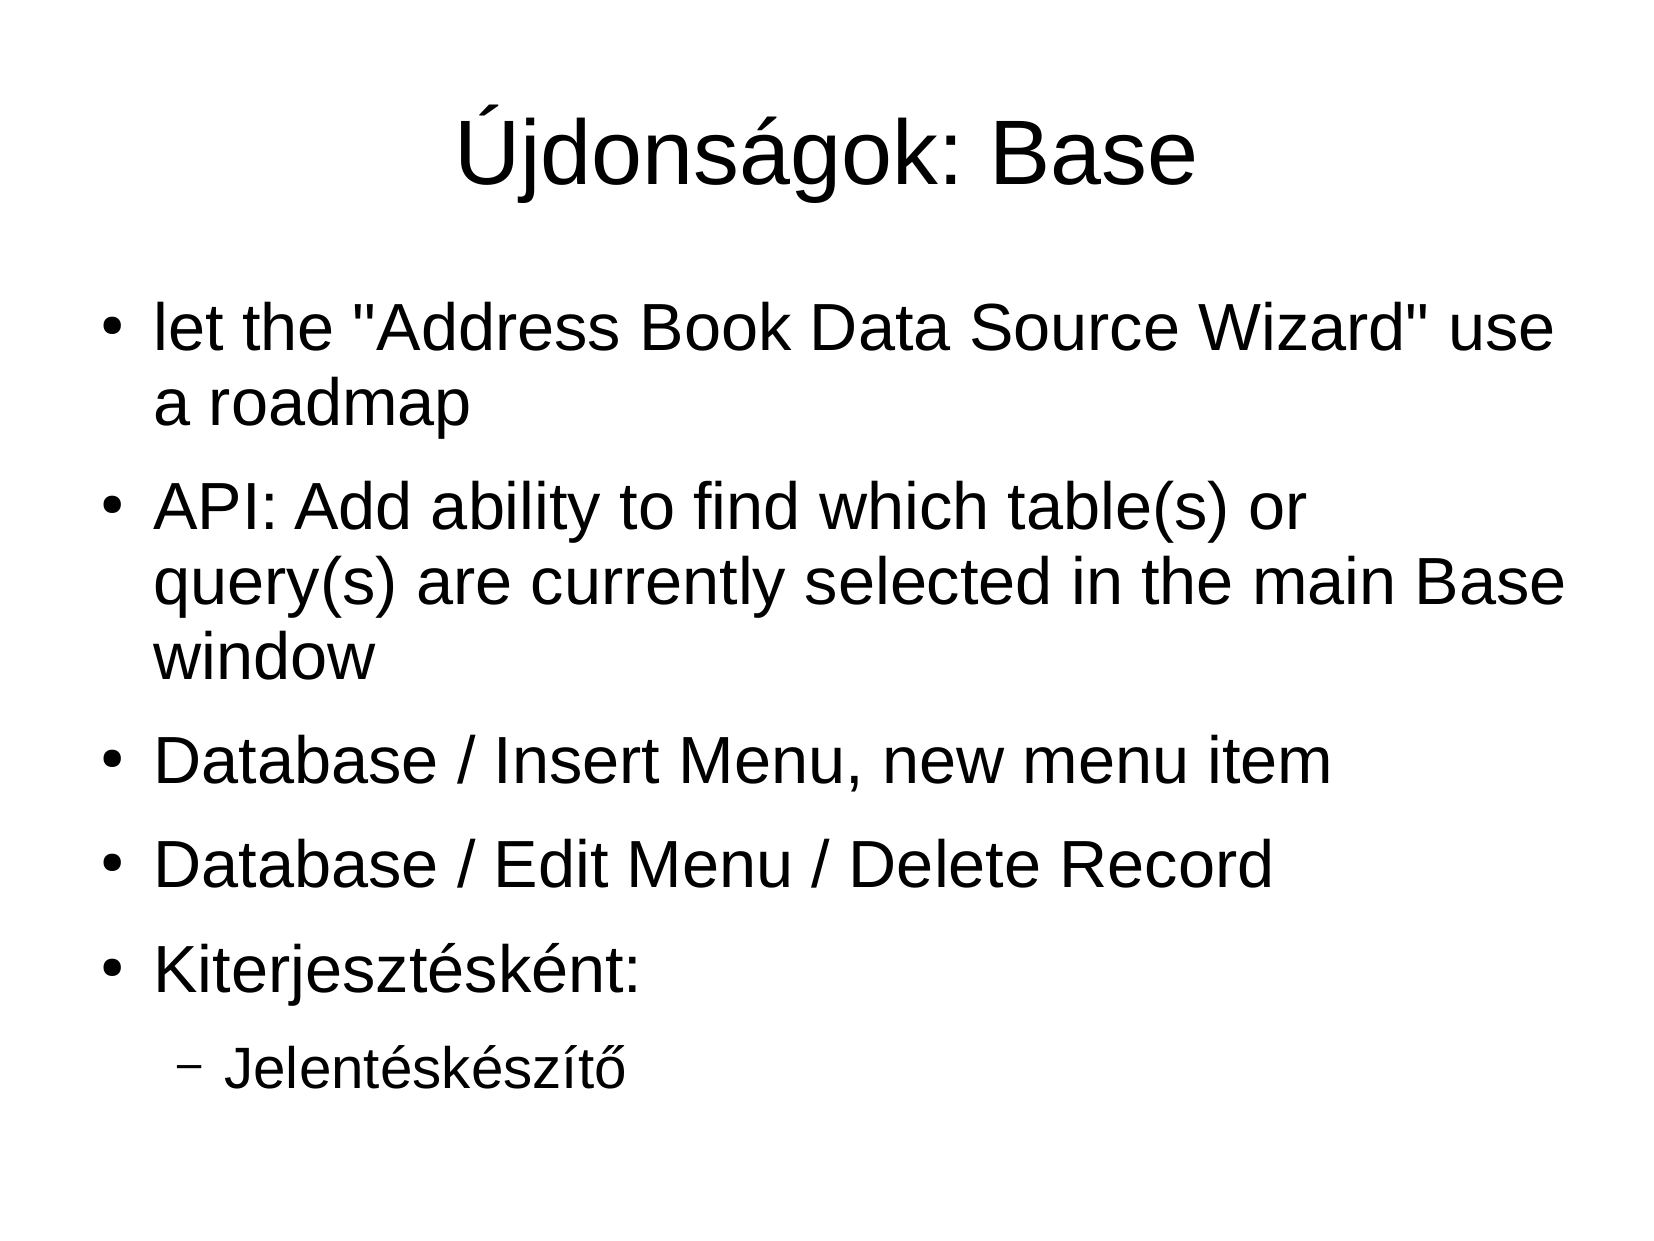

# Újdonságok: Base
let the "Address Book Data Source Wizard" use a roadmap
API: Add ability to find which table(s) or query(s) are currently selected in the main Base window
Database / Insert Menu, new menu item
Database / Edit Menu / Delete Record
Kiterjesztésként:
Jelentéskészítő